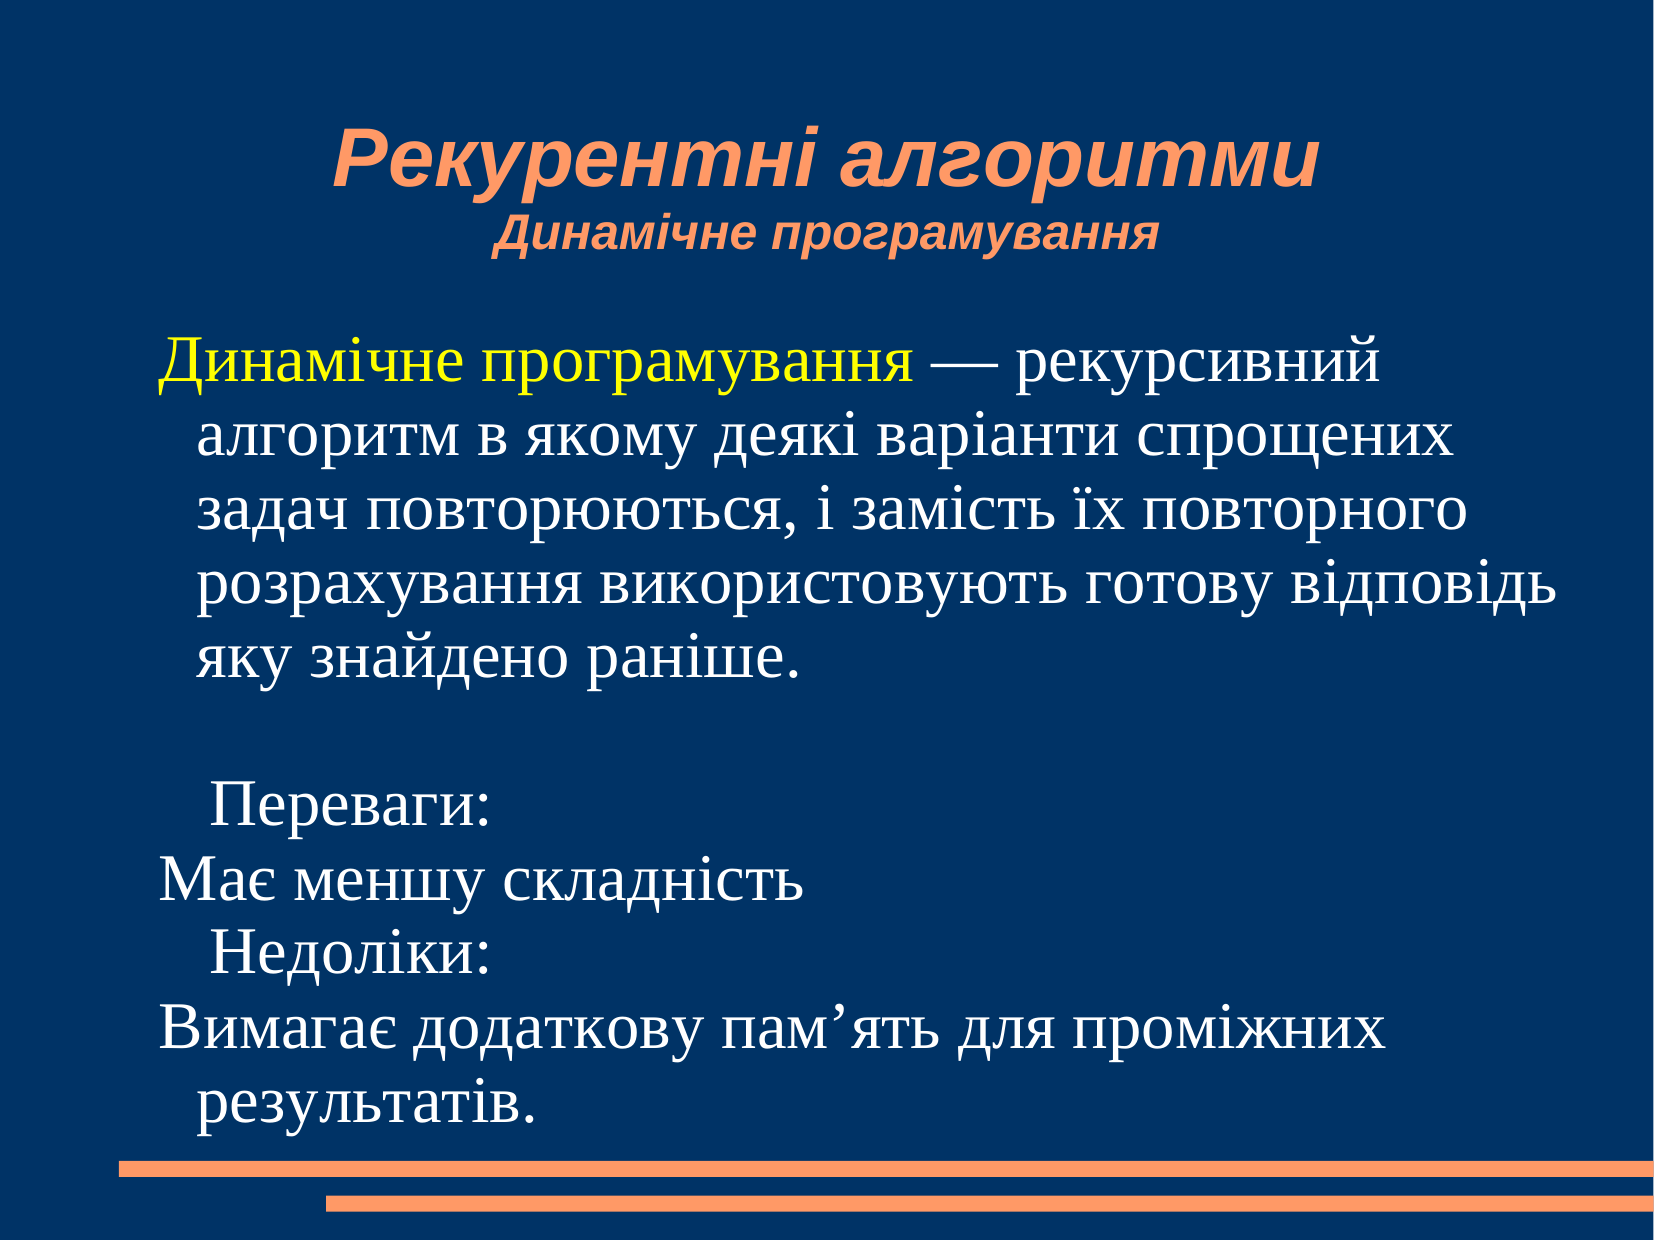

Рекурентні алгоритми
Динамічне програмування
# Динамічне програмування — рекурсивний алгоритм в якому деякі варіанти спрощених задач повторюються, і замість їх повторного розрахування використовують готову відповідь яку знайдено раніше.
 Переваги:
Має меншу складність
 Недоліки:
Вимагає додаткову пам’ять для проміжних результатів.